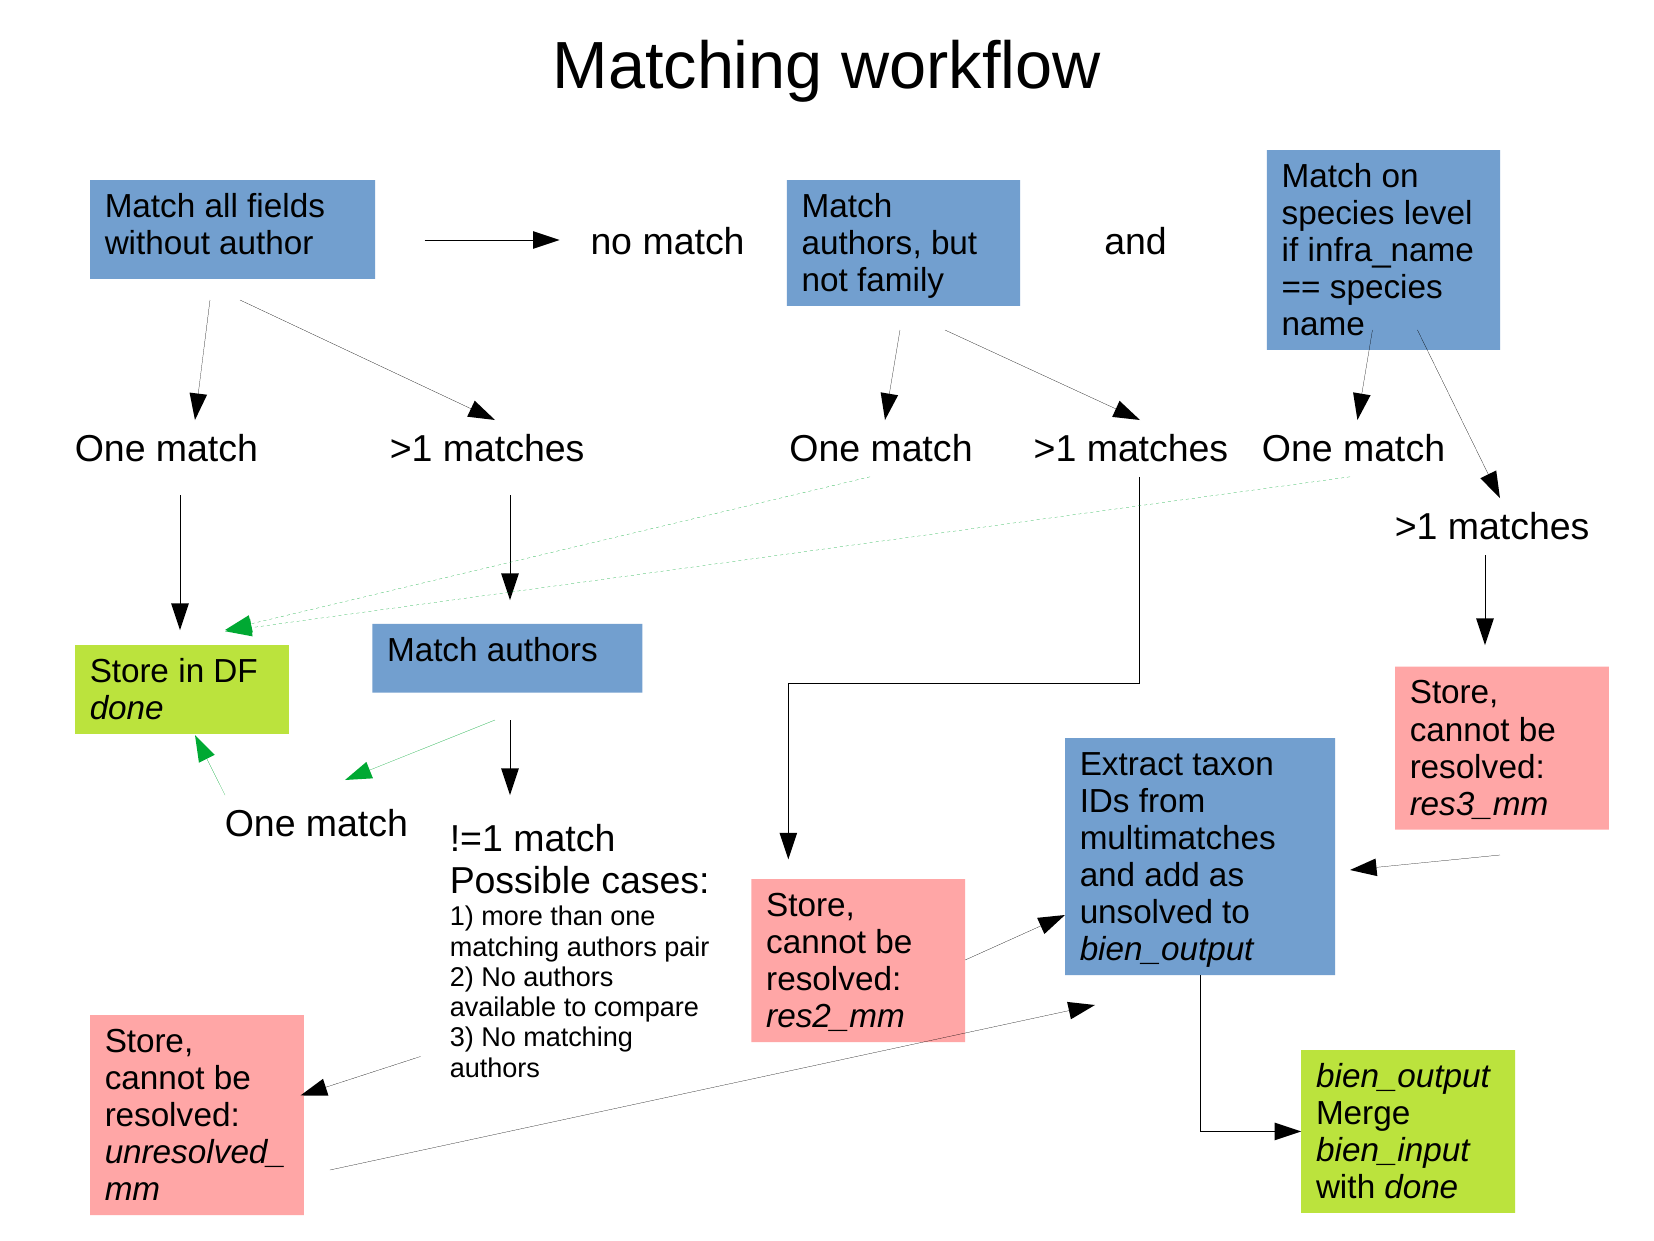

# Matching workflow
Match on species level if infra_name == species name
Match all fields without author
Match authors, but not family
no match
and
One match
>1 matches
One match
>1 matches
One match
>1 matches
Match authors
Store in DF
done
Store, cannot be resolved:
res3_mm
Extract taxon IDs from multimatches and add as unsolved to bien_output
One match
!=1 match
Possible cases:
1) more than one matching authors pair
2) No authors available to compare
3) No matching authors
Store, cannot be resolved:
res2_mm
Store, cannot be resolved:
unresolved_mm
bien_output
Merge bien_input with done